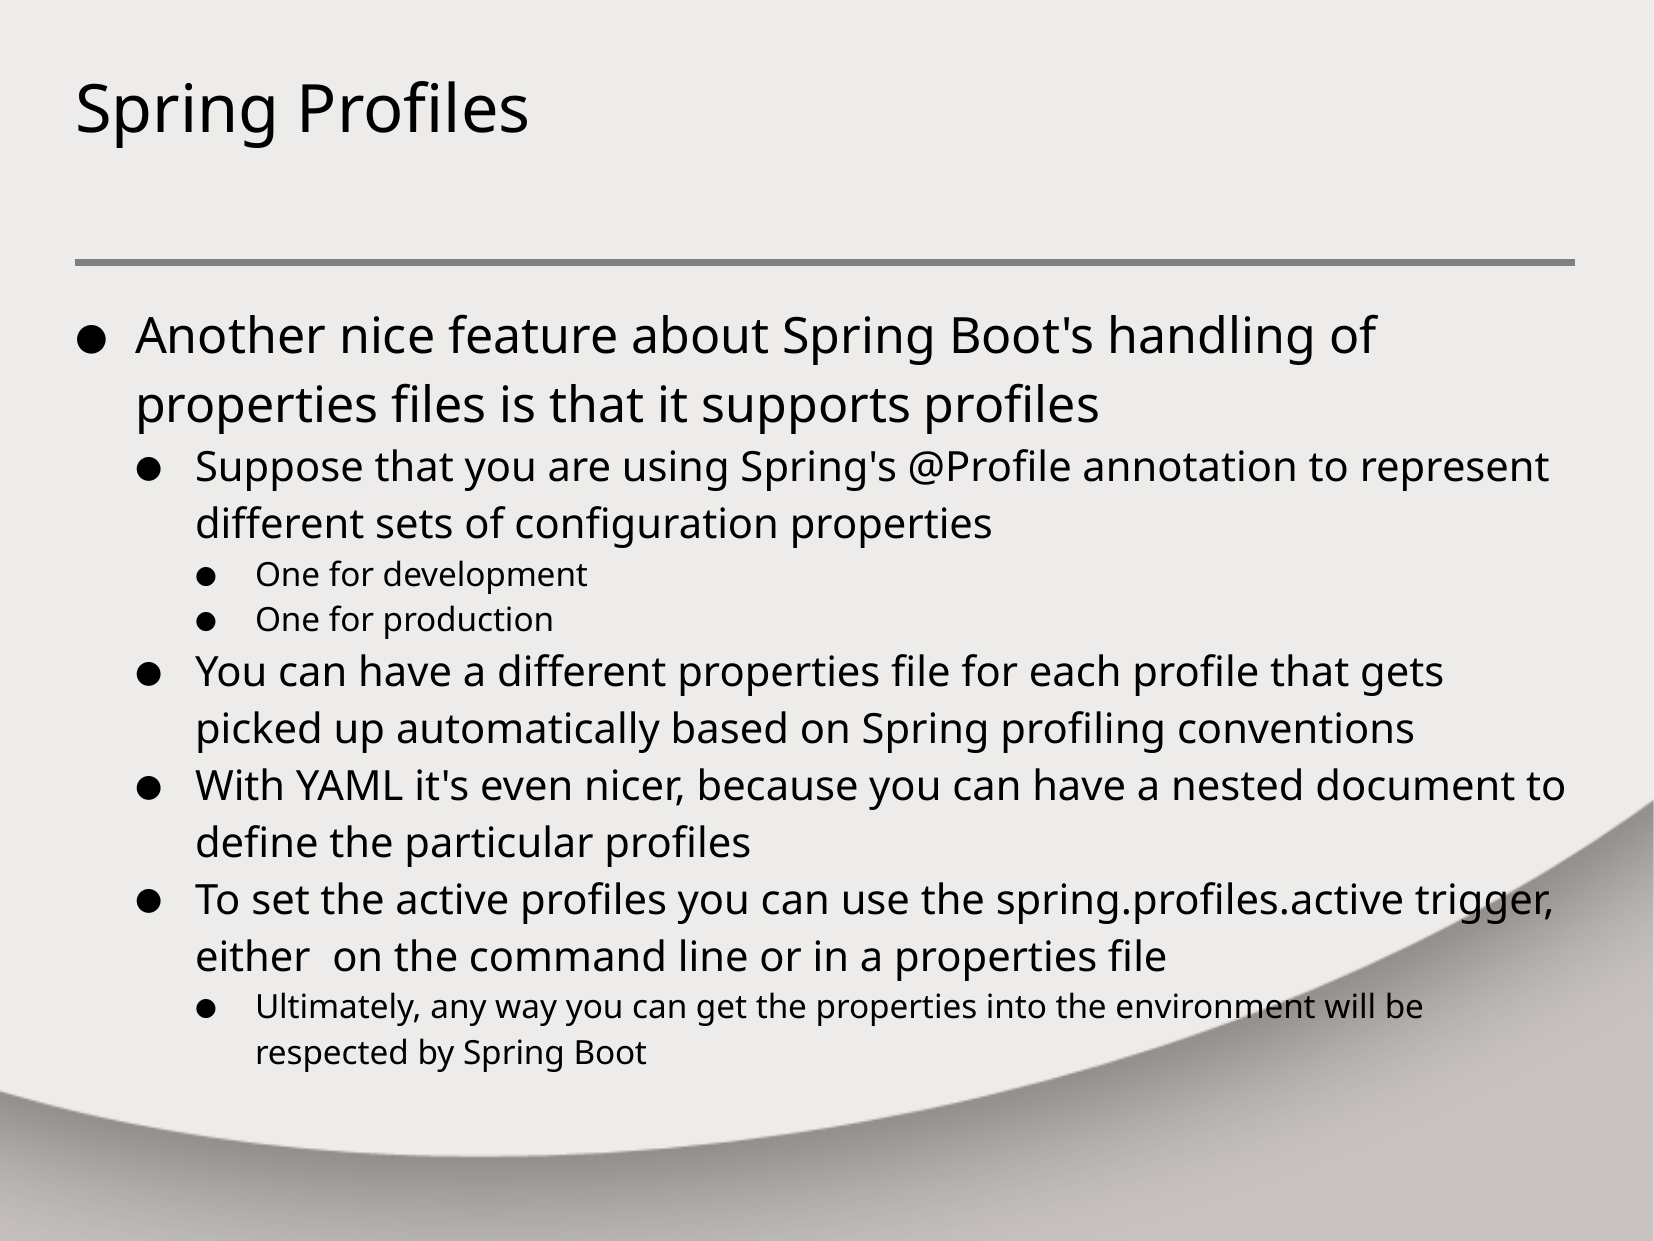

# Spring Profiles
Another nice feature about Spring Boot's handling of properties files is that it supports profiles
Suppose that you are using Spring's @Profile annotation to represent different sets of configuration properties
One for development
One for production
You can have a different properties file for each profile that gets picked up automatically based on Spring profiling conventions
With YAML it's even nicer, because you can have a nested document to define the particular profiles
To set the active profiles you can use the spring.profiles.active trigger, either on the command line or in a properties file
Ultimately, any way you can get the properties into the environment will be respected by Spring Boot